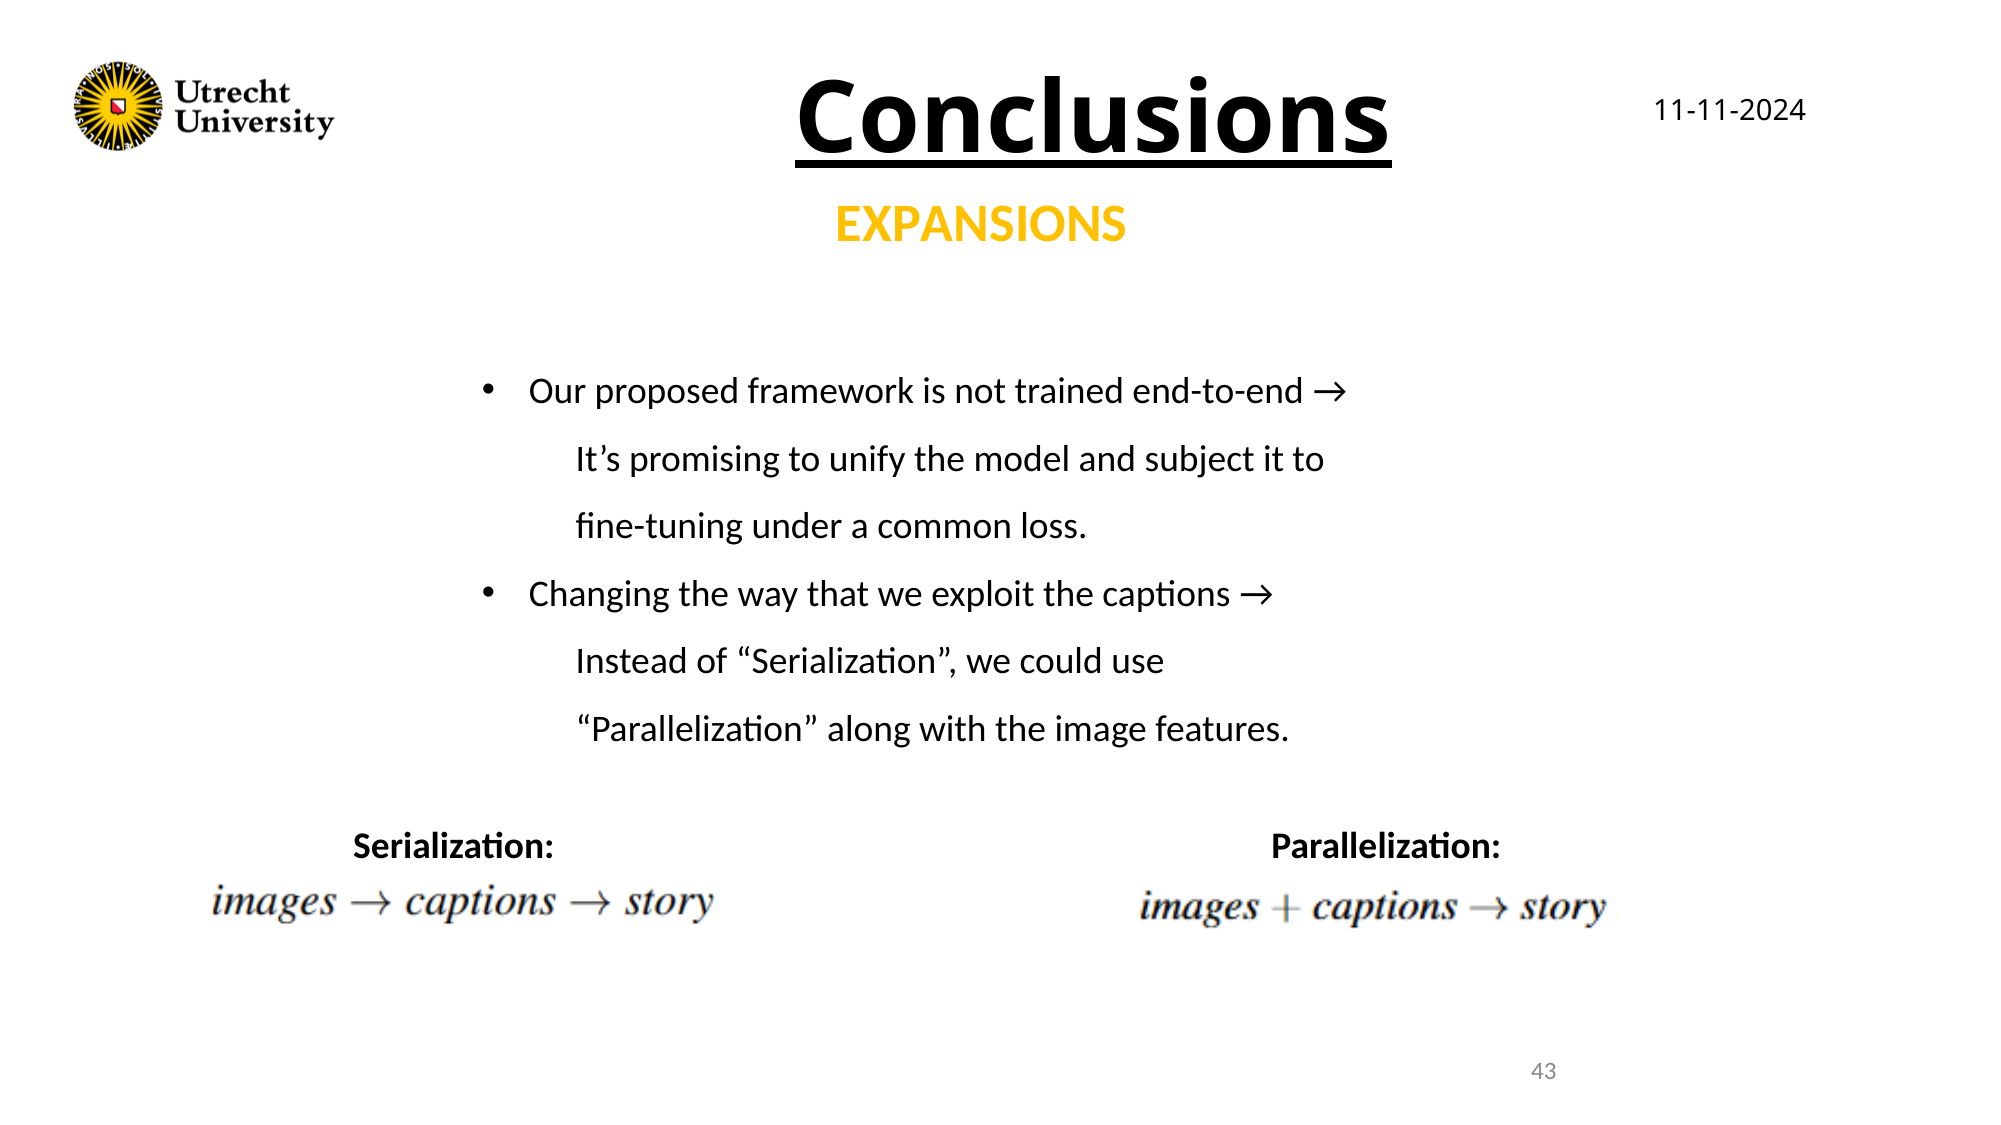

Conclusions
11-11-2024
EXPANSIONS
Our proposed framework is not trained end-to-end → It’s promising to unify the model and subject it to
fine-tuning under a common loss.
Changing the way that we exploit the captions → Instead of “Serialization”, we could use “Parallelization” along with the image features.
Serialization:
Parallelization: